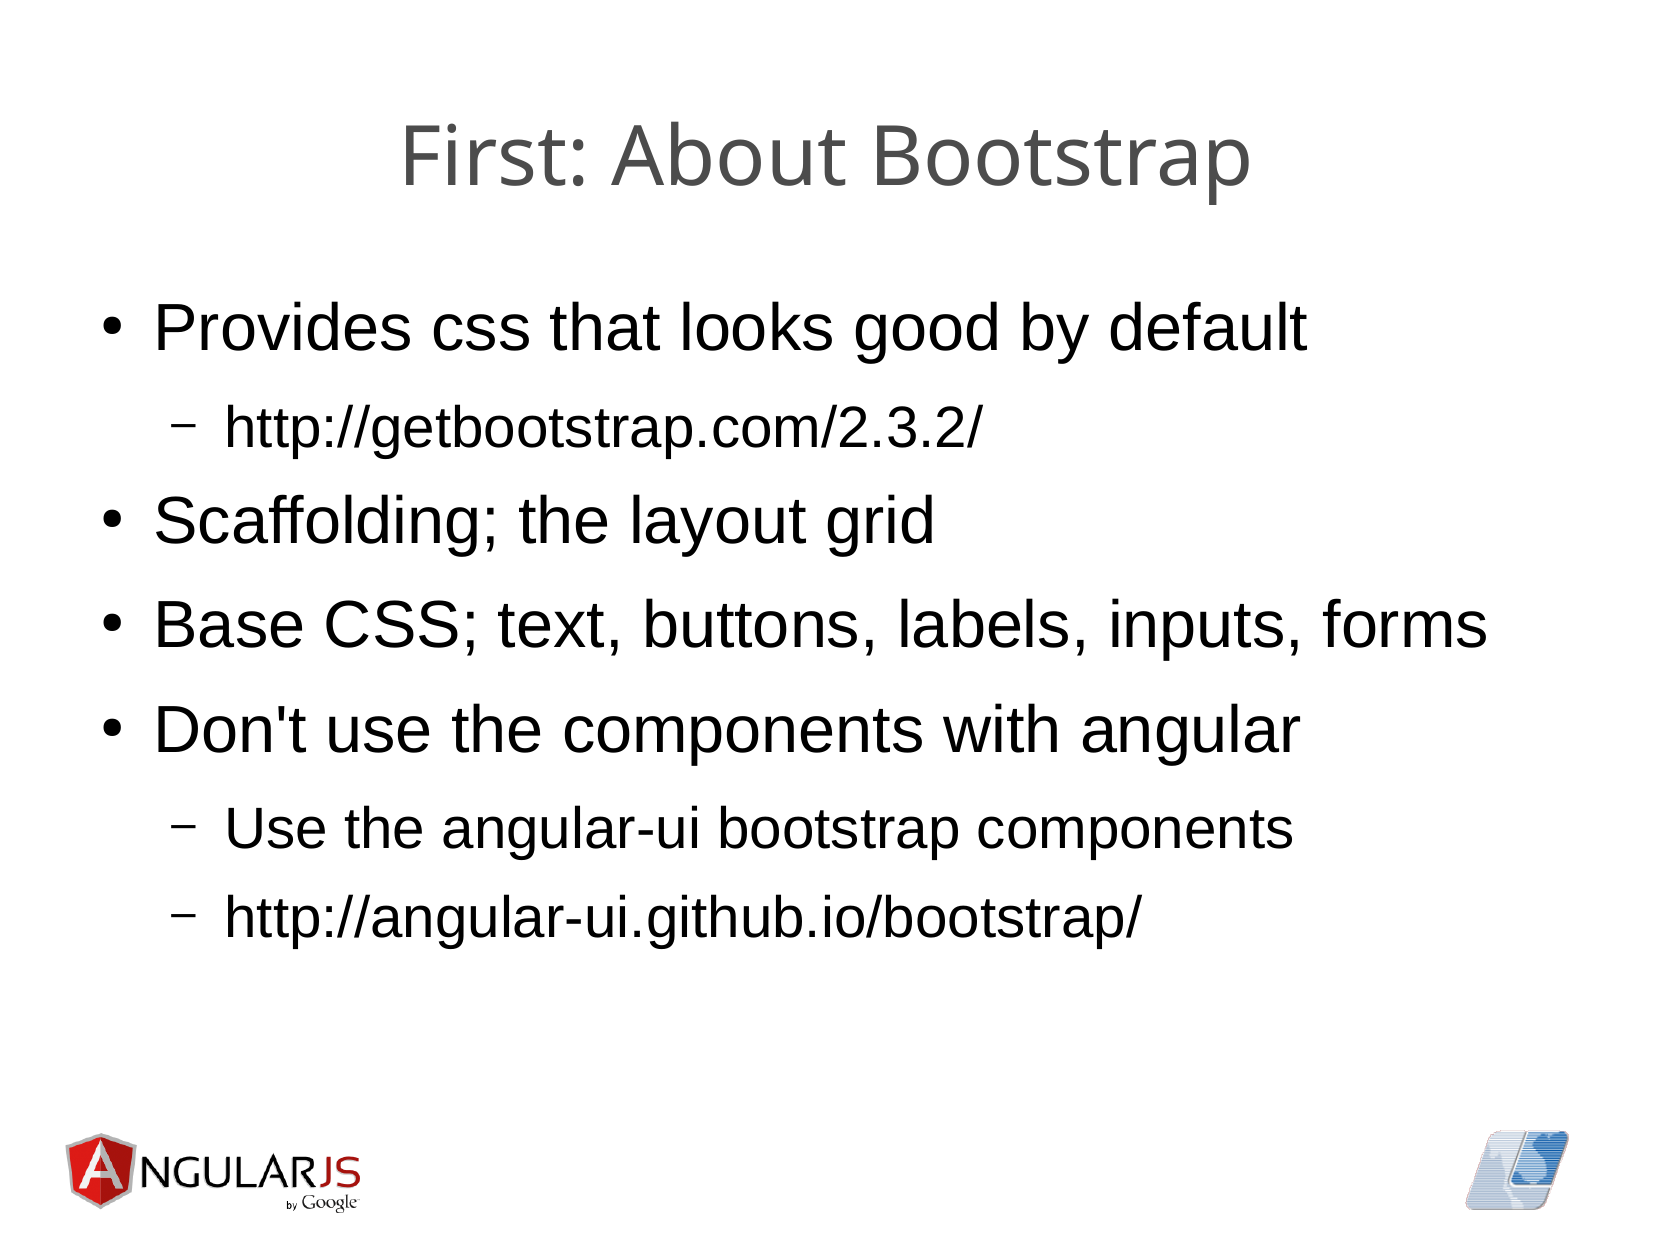

# First: About Bootstrap
Provides css that looks good by default
http://getbootstrap.com/2.3.2/
Scaffolding; the layout grid
Base CSS; text, buttons, labels, inputs, forms
Don't use the components with angular
Use the angular-ui bootstrap components
http://angular-ui.github.io/bootstrap/